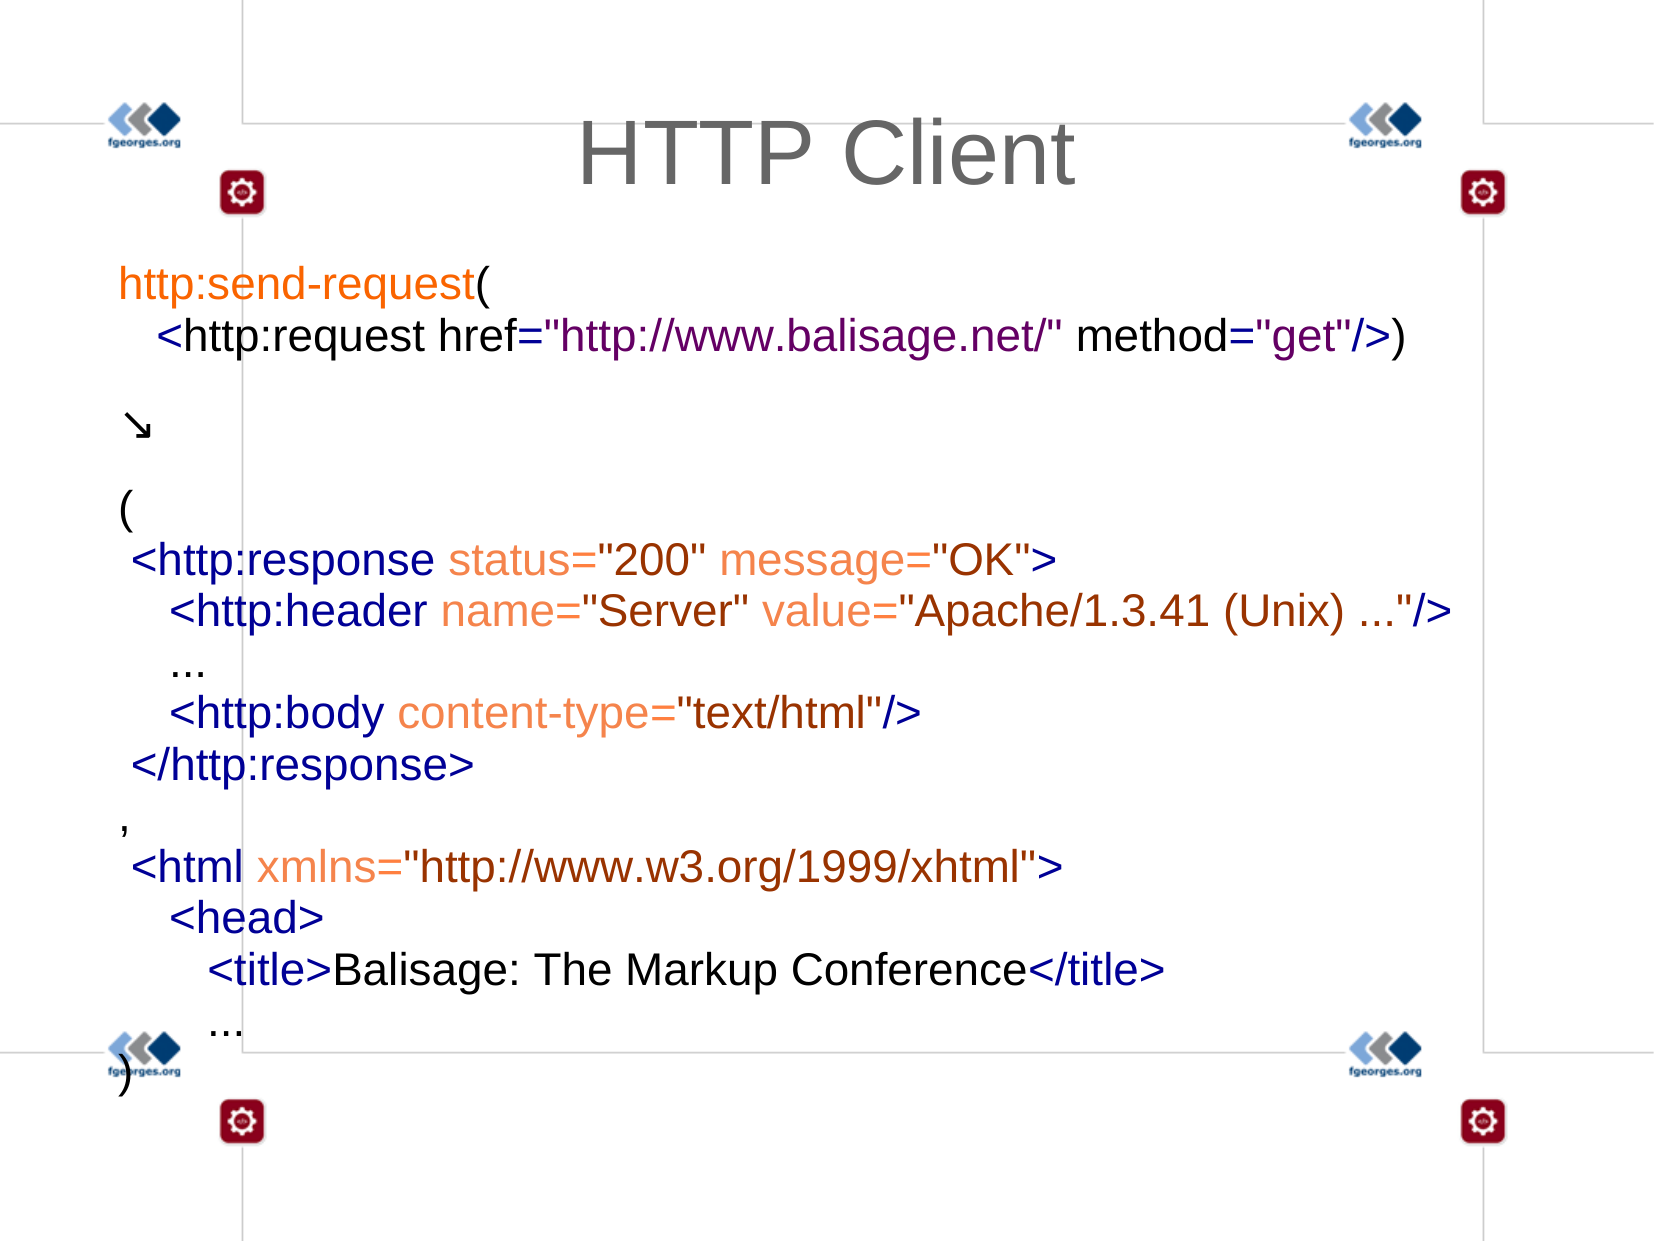

# HTTP Client
http:send-request(
 <http:request href="http://www.balisage.net/" method="get"/>)
↘
(
 <http:response status="200" message="OK">
 <http:header name="Server" value="Apache/1.3.41 (Unix) ..."/>
 ...
 <http:body content-type="text/html"/>
 </http:response>
,
 <html xmlns="http://www.w3.org/1999/xhtml">
 <head>
 <title>Balisage: The Markup Conference</title>
 ...
)